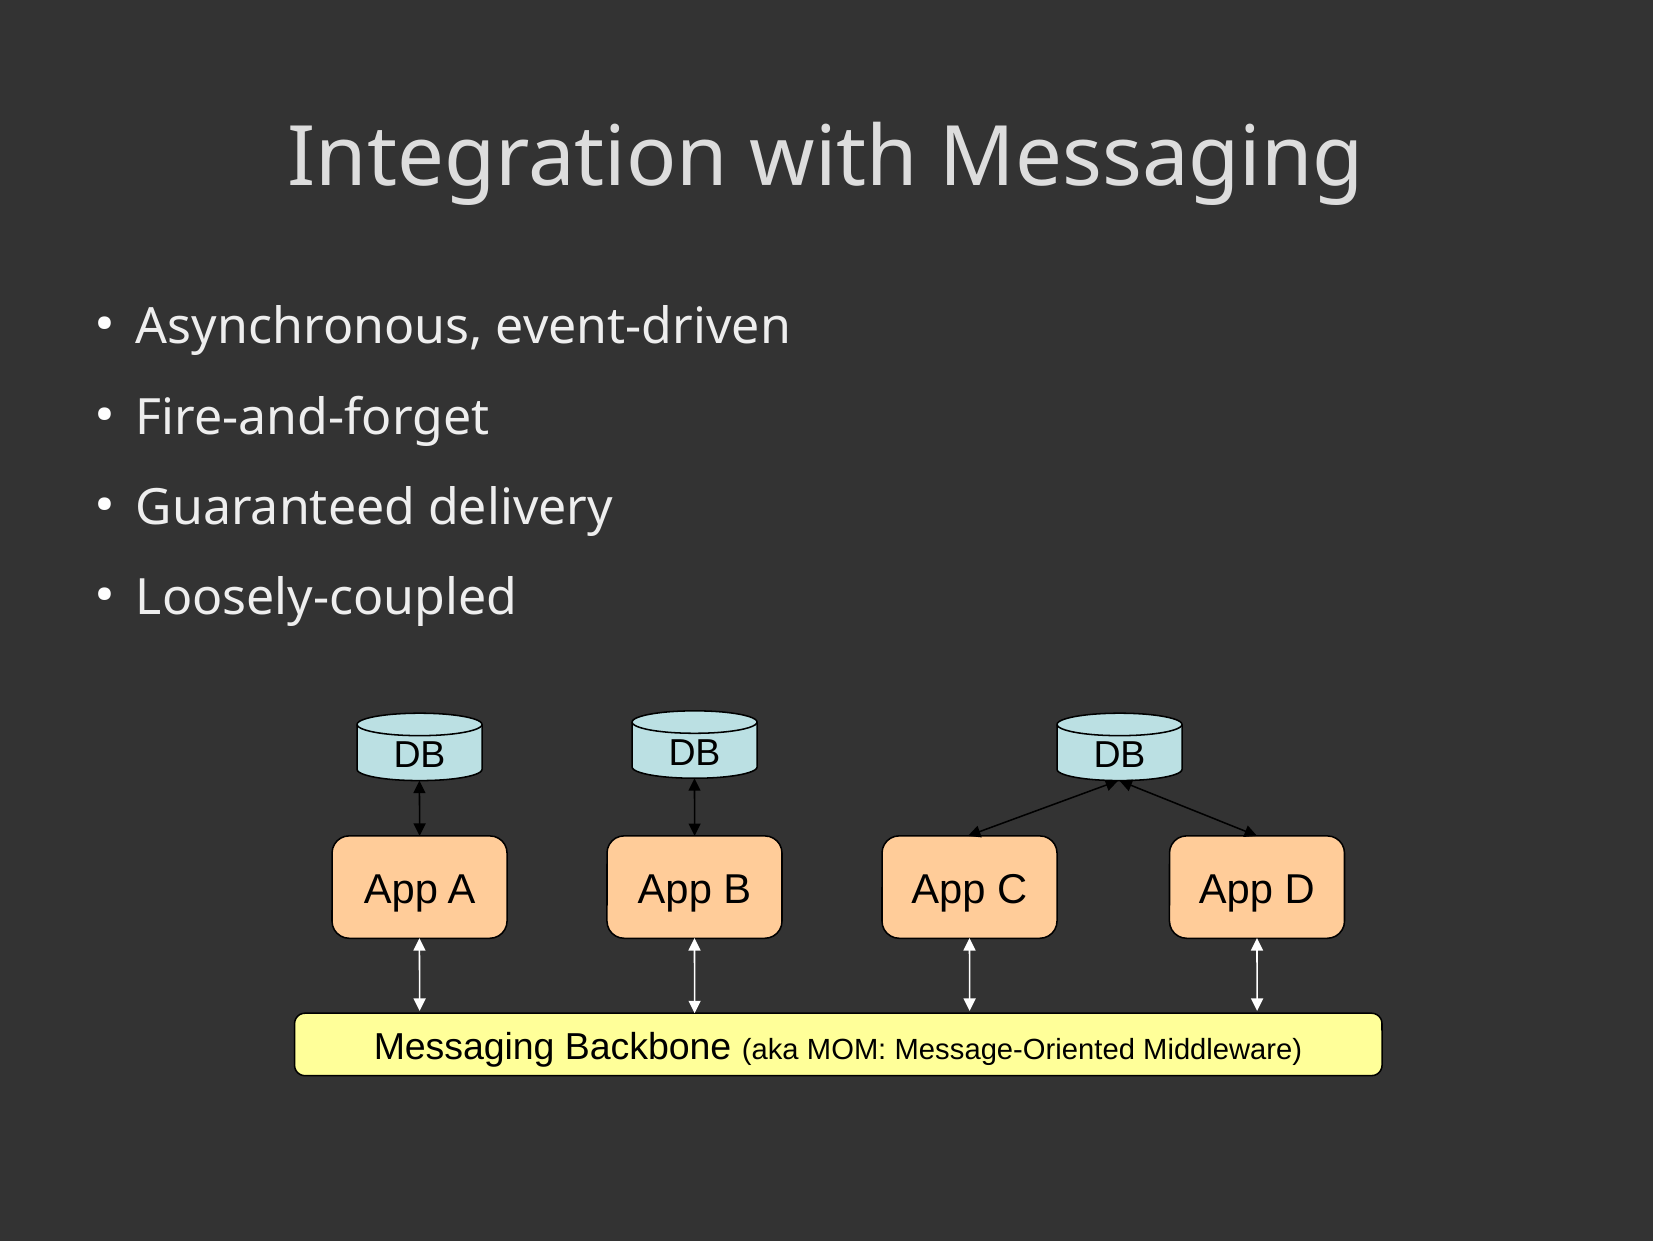

# Integration with Messaging
Asynchronous, event-driven
Fire-and-forget
Guaranteed delivery
Loosely-coupled
DB
DB
DB
App A
App B
App C
App D
Messaging Backbone (aka MOM: Message-Oriented Middleware)